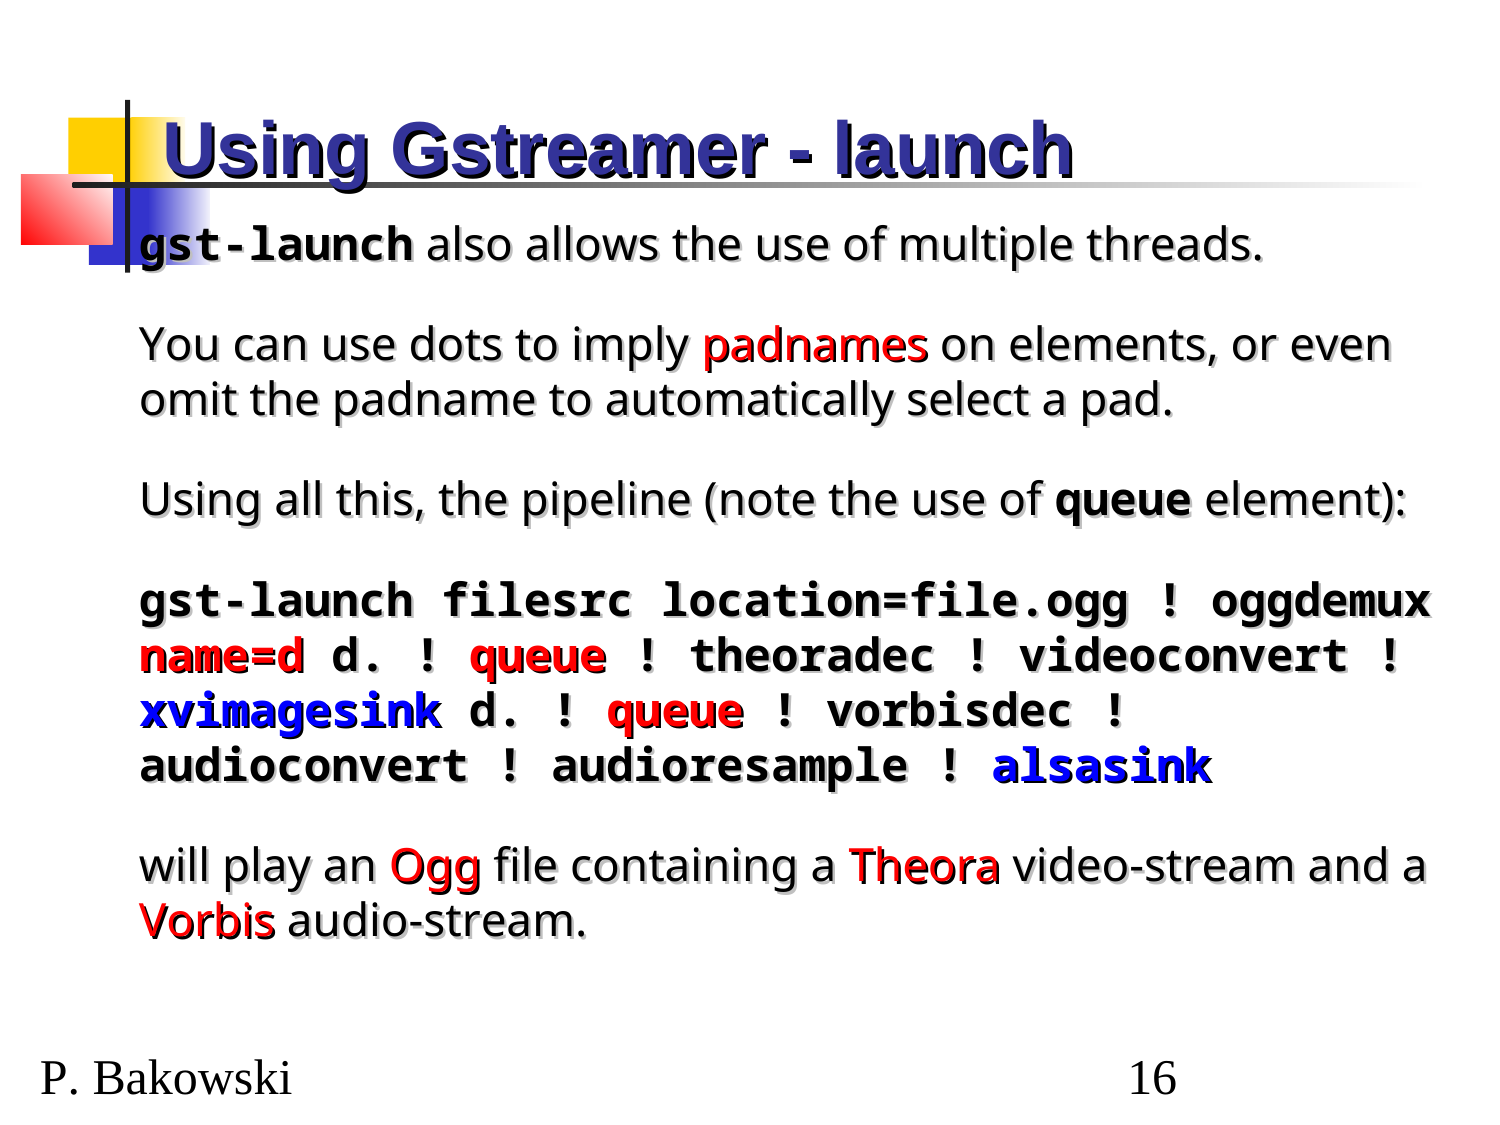

# Using Gstreamer - launch
gst-launch also allows the use of multiple threads.
You can use dots to imply padnames on elements, or even omit the padname to automatically select a pad.
Using all this, the pipeline (note the use of queue element):
gst-launch filesrc location=file.ogg ! oggdemux name=d d. ! queue ! theoradec ! videoconvert ! xvimagesink d. ! queue ! vorbisdec ! audioconvert ! audioresample ! alsasink
will play an Ogg file containing a Theora video-stream and a Vorbis audio-stream.
P.Bakowski
16